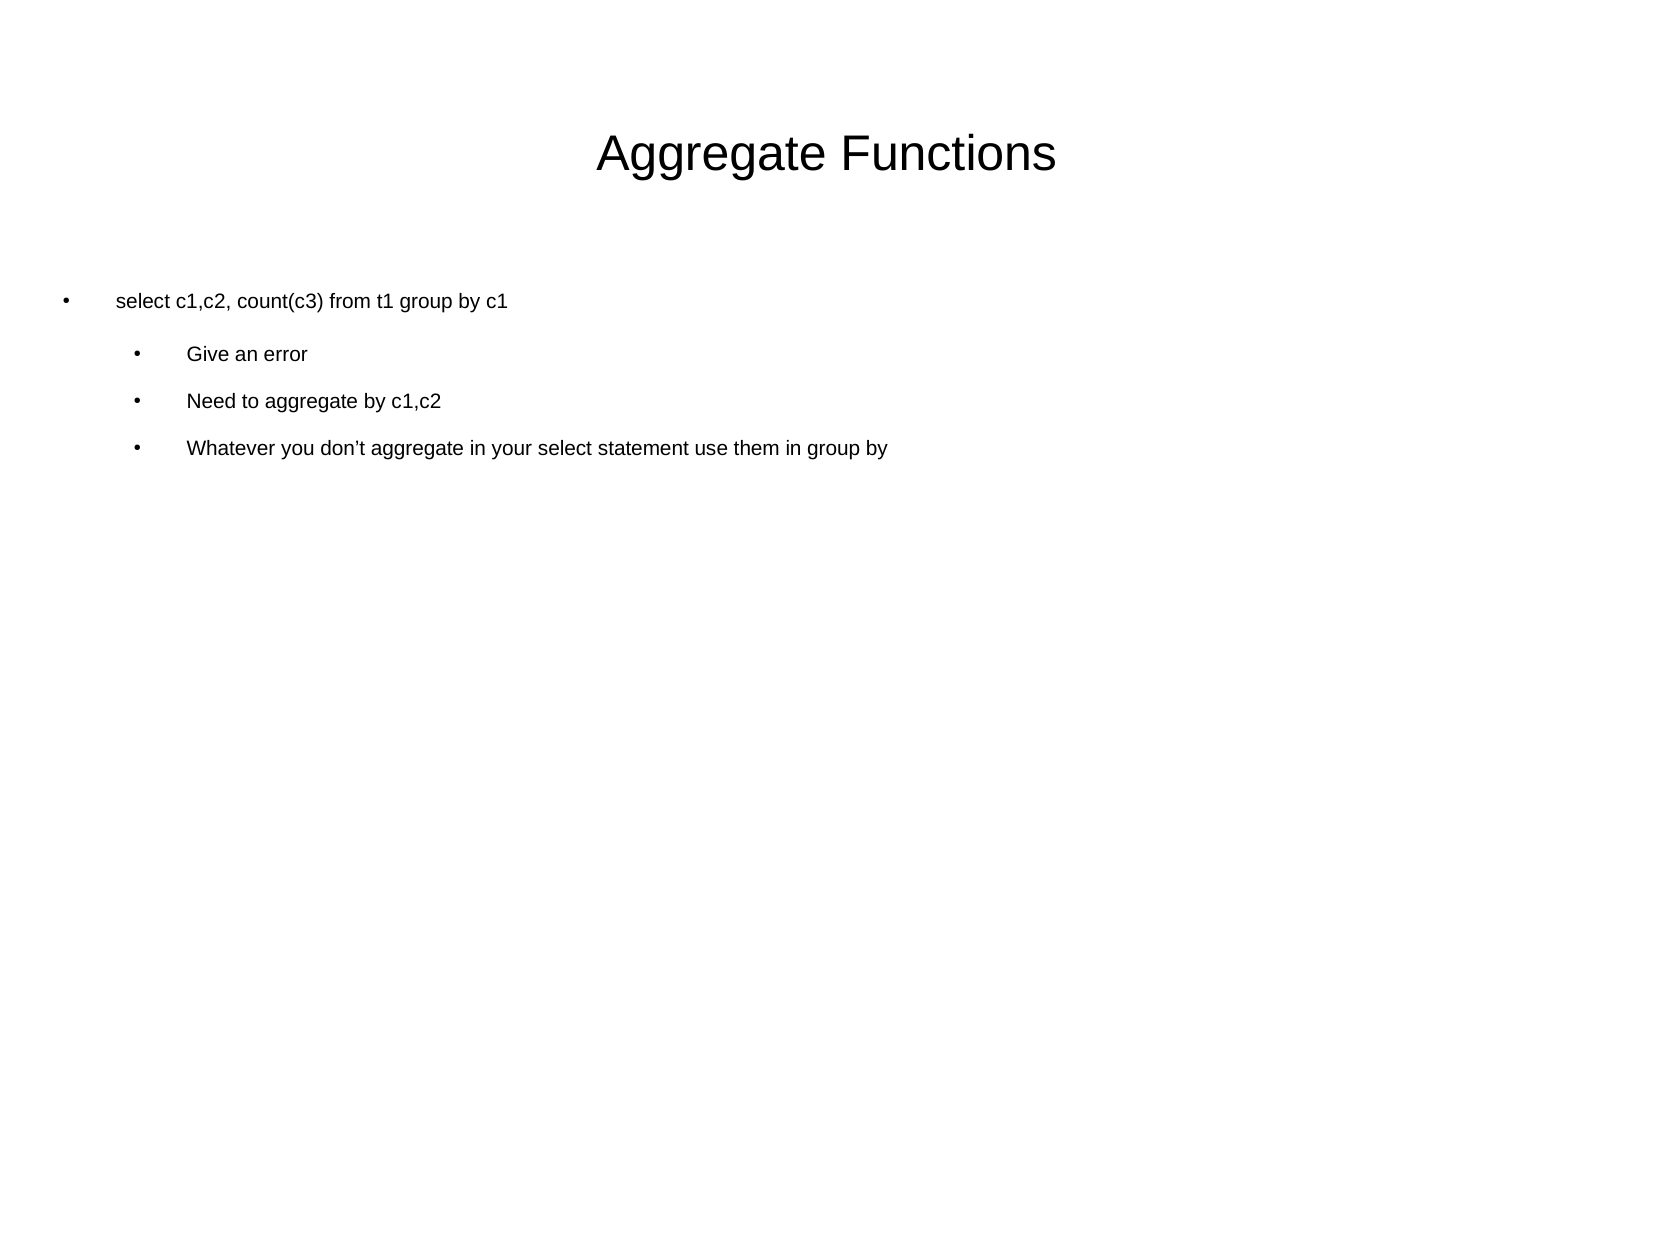

# Aggregate Functions
select c1,c2, count(c3) from t1 group by c1
Give an error
Need to aggregate by c1,c2
Whatever you don’t aggregate in your select statement use them in group by